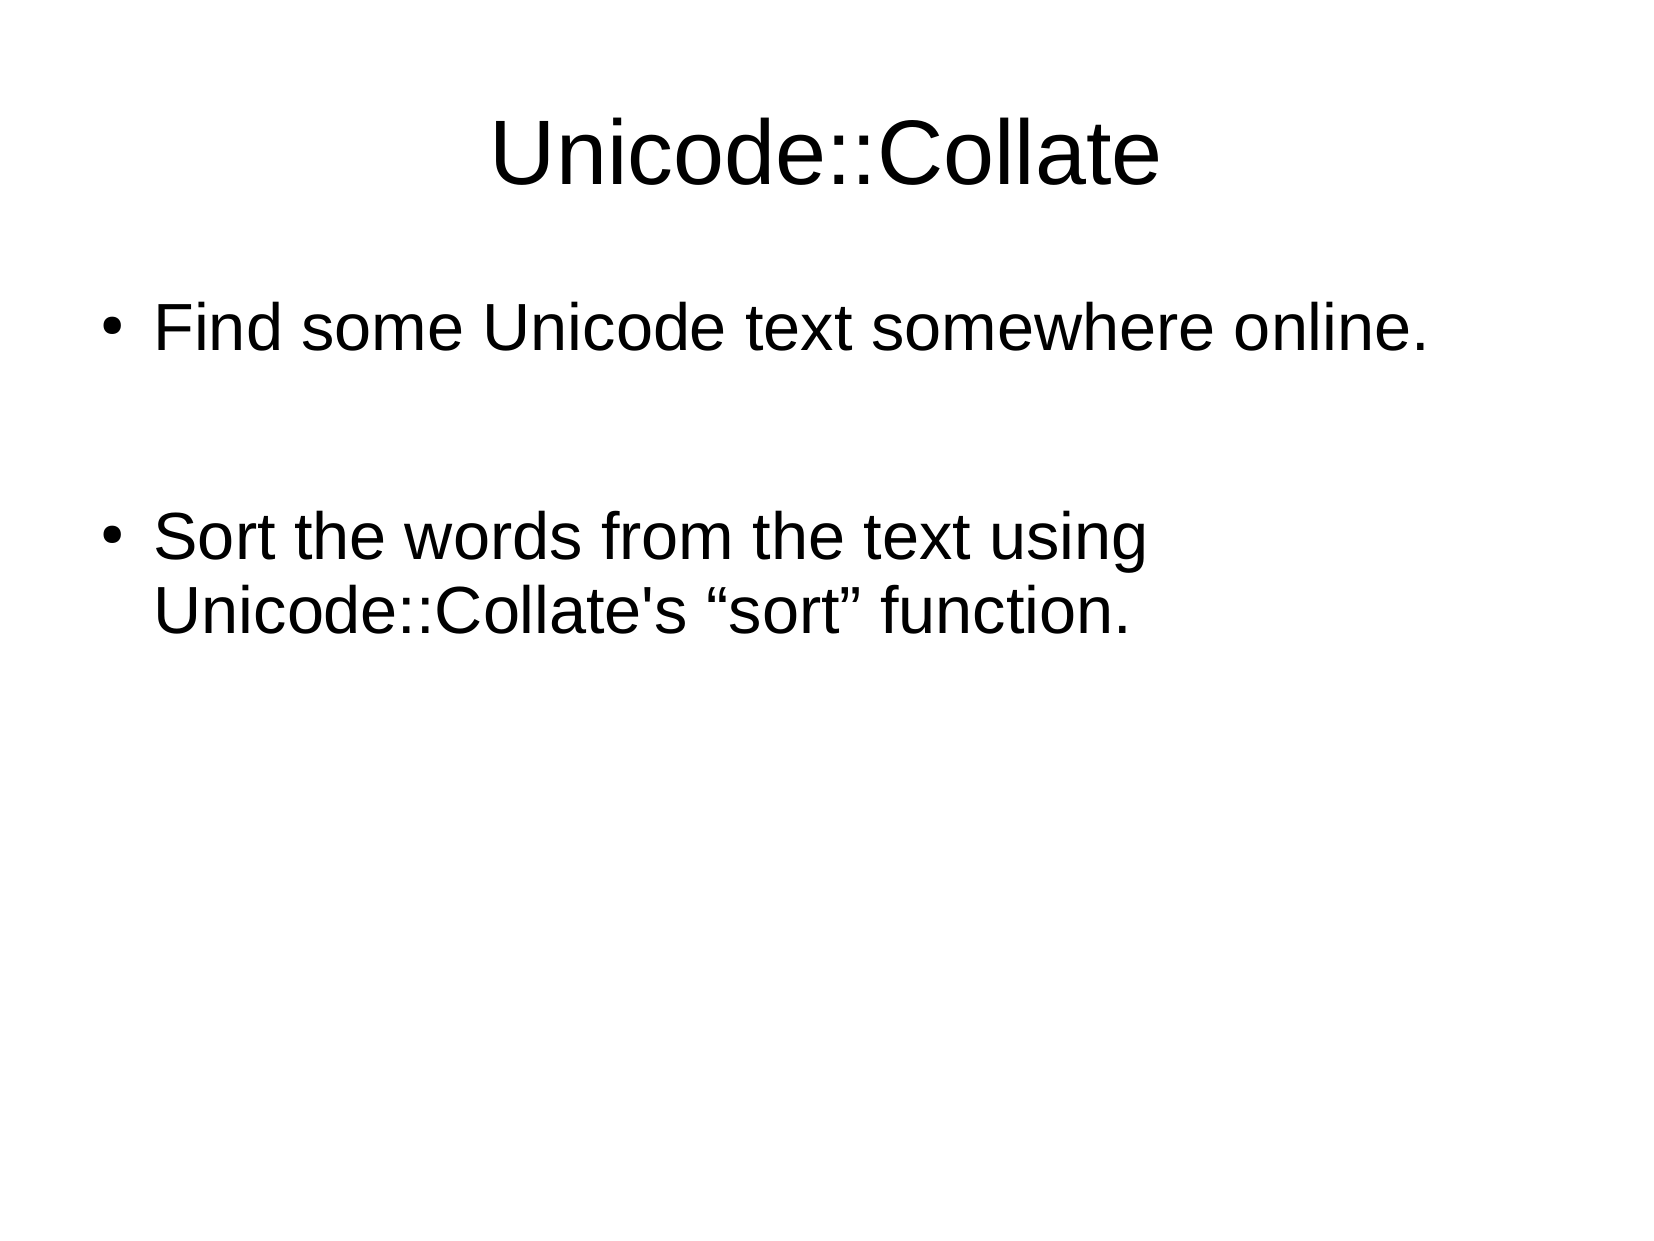

# Unicode::Collate
Find some Unicode text somewhere online.
Sort the words from the text using Unicode::Collate's “sort” function.